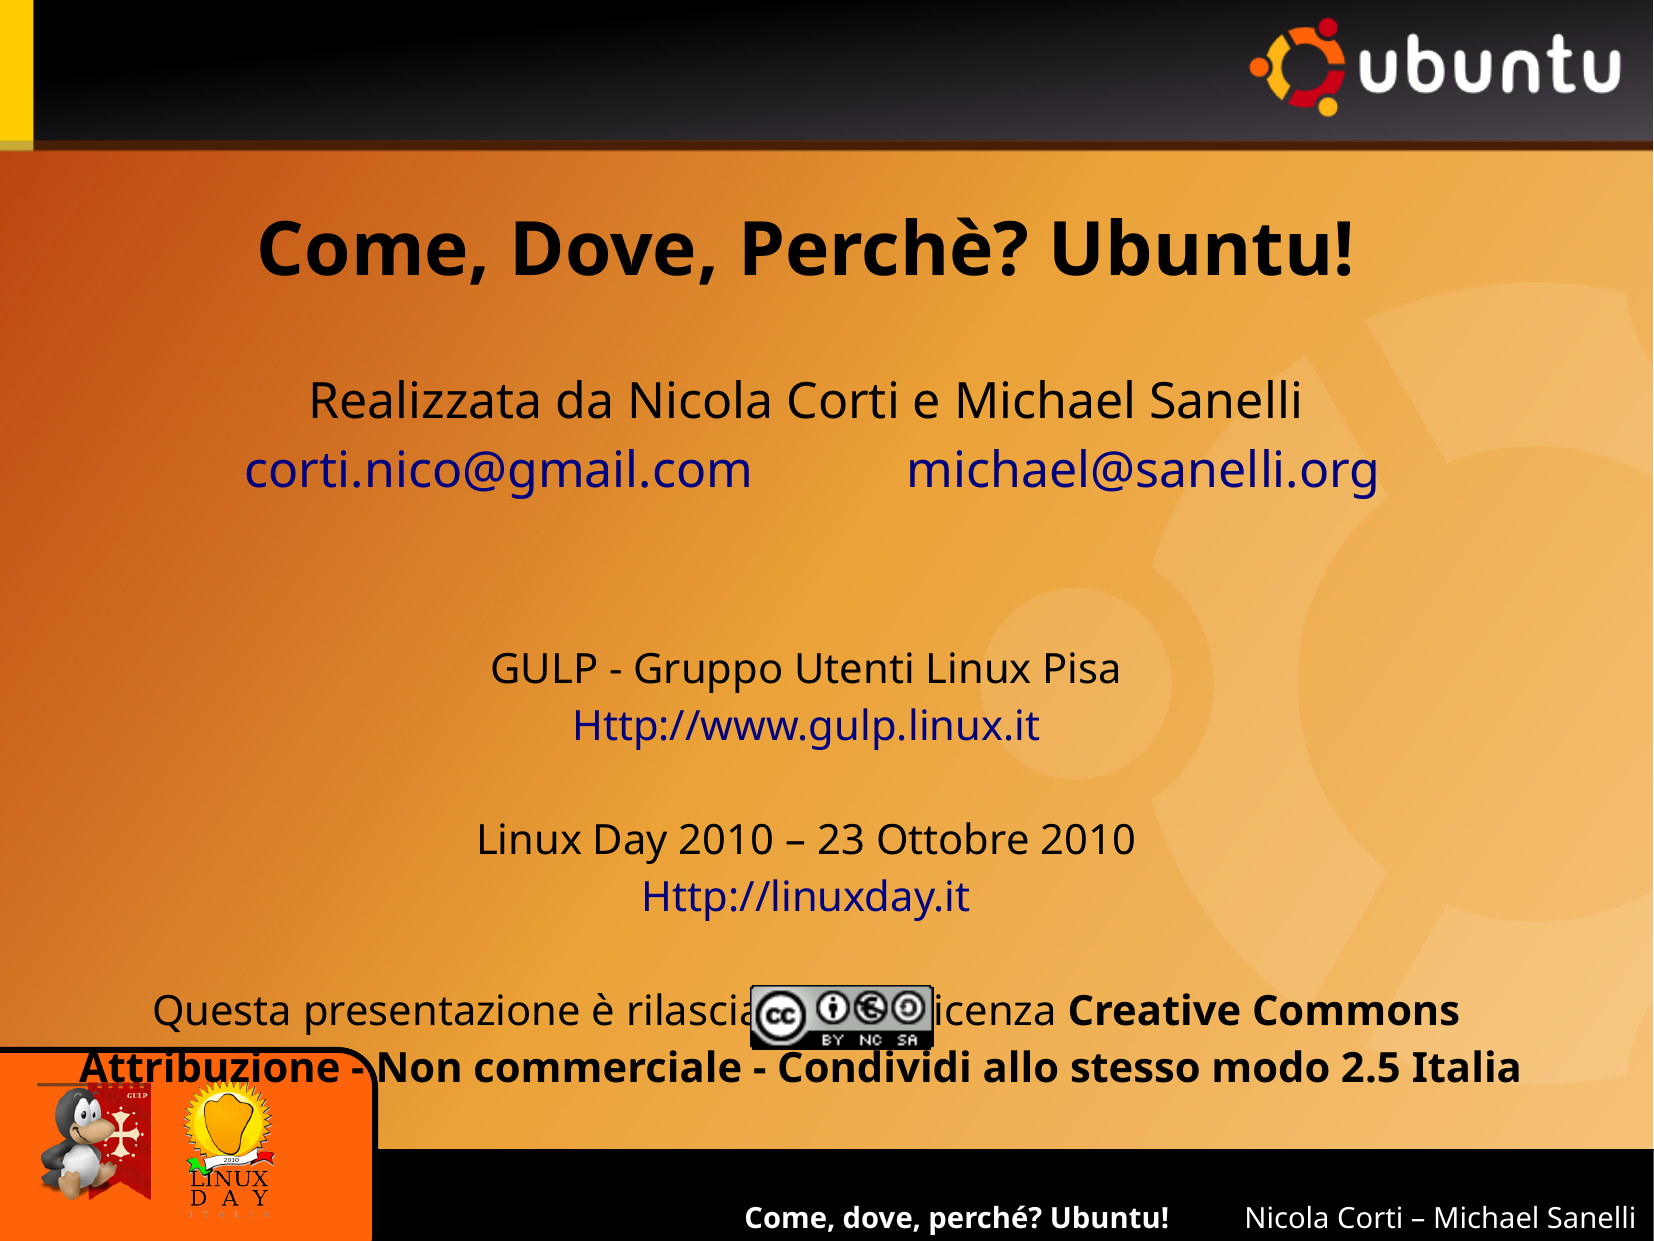

Come, Dove, Perchè? Ubuntu!
Realizzata da Nicola Corti e Michael Sanelli
 corti.nico@gmail.com			michael@sanelli.org
GULP - Gruppo Utenti Linux Pisa
Http://www.gulp.linux.it
Linux Day 2010 – 23 Ottobre 2010
Http://linuxday.it
Questa presentazione è rilasciata sotto licenza Creative Commons Attribuzione - Non commerciale - Condividi allo stesso modo 2.5 Italia